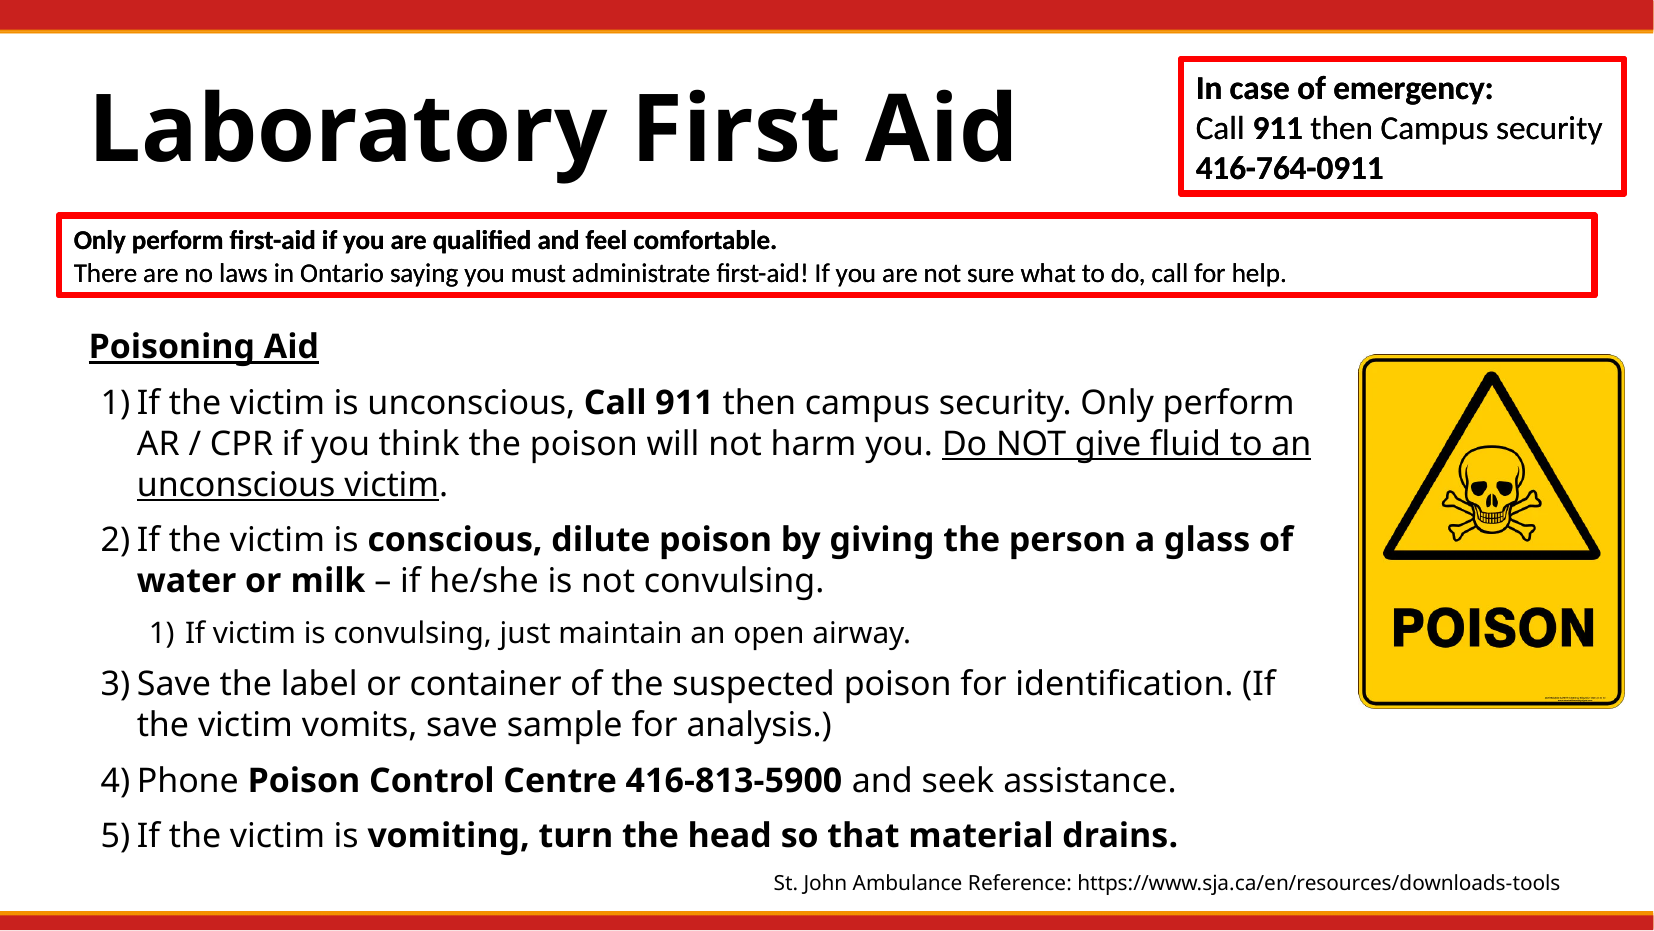

# Laboratory First Aid
In case of emergency:
Call 911 then Campus security 416-764-0911
In case of emergency:
Call 911 then Campus security 416-764-0911
Only perform first-aid if you are qualified and feel comfortable.
There are no laws in Ontario saying you must administrate first-aid! If you are not sure what to do, call for help.
Only perform first-aid if you are qualified and feel comfortable.
There are no laws in Ontario saying you must administrate first-aid! If you are not sure what to do, call for help.
Poisoning Aid
If the victim is unconscious, Call 911 then campus security. Only perform AR / CPR if you think the poison will not harm you. Do NOT give fluid to an unconscious victim.
If the victim is conscious, dilute poison by giving the person a glass of water or milk – if he/she is not convulsing.
If victim is convulsing, just maintain an open airway.
Save the label or container of the suspected poison for identification. (If the victim vomits, save sample for analysis.)
Phone Poison Control Centre 416-813-5900 and seek assistance.
If the victim is vomiting, turn the head so that material drains.
St. John Ambulance Reference: https://www.sja.ca/en/resources/downloads-tools